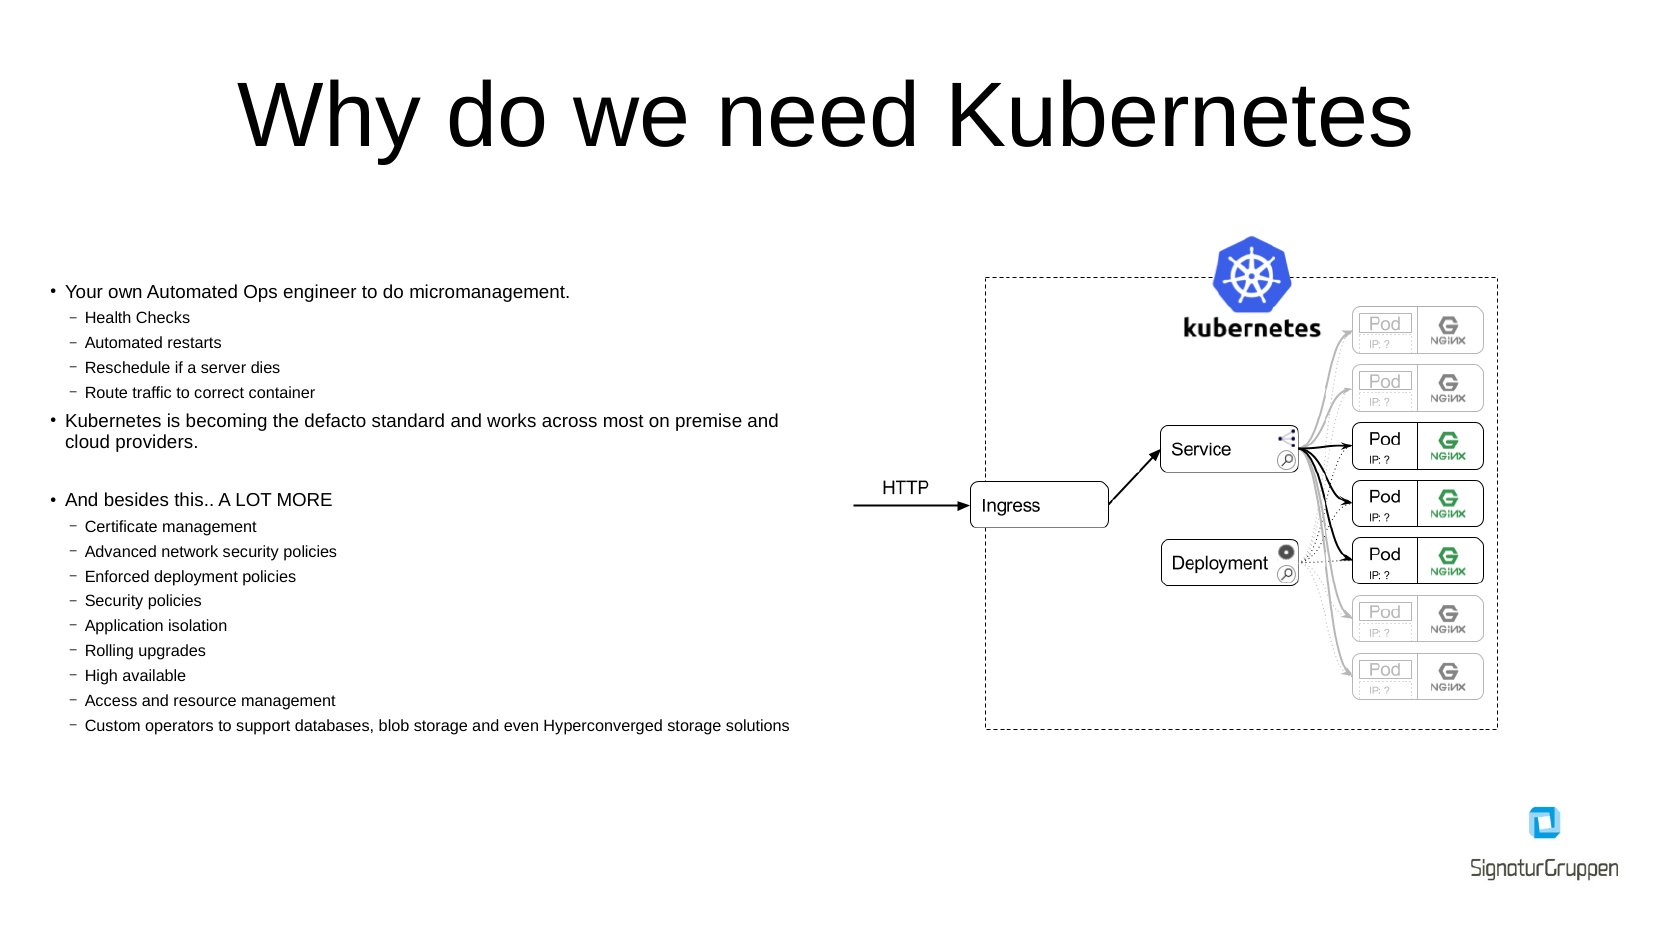

Why do we need Kubernetes
# Your own Automated Ops engineer to do micromanagement.
Health Checks
Automated restarts
Reschedule if a server dies
Route traffic to correct container
Kubernetes is becoming the defacto standard and works across most on premise and cloud providers.
And besides this.. A LOT MORE
Certificate management
Advanced network security policies
Enforced deployment policies
Security policies
Application isolation
Rolling upgrades
High available
Access and resource management
Custom operators to support databases, blob storage and even Hyperconverged storage solutions